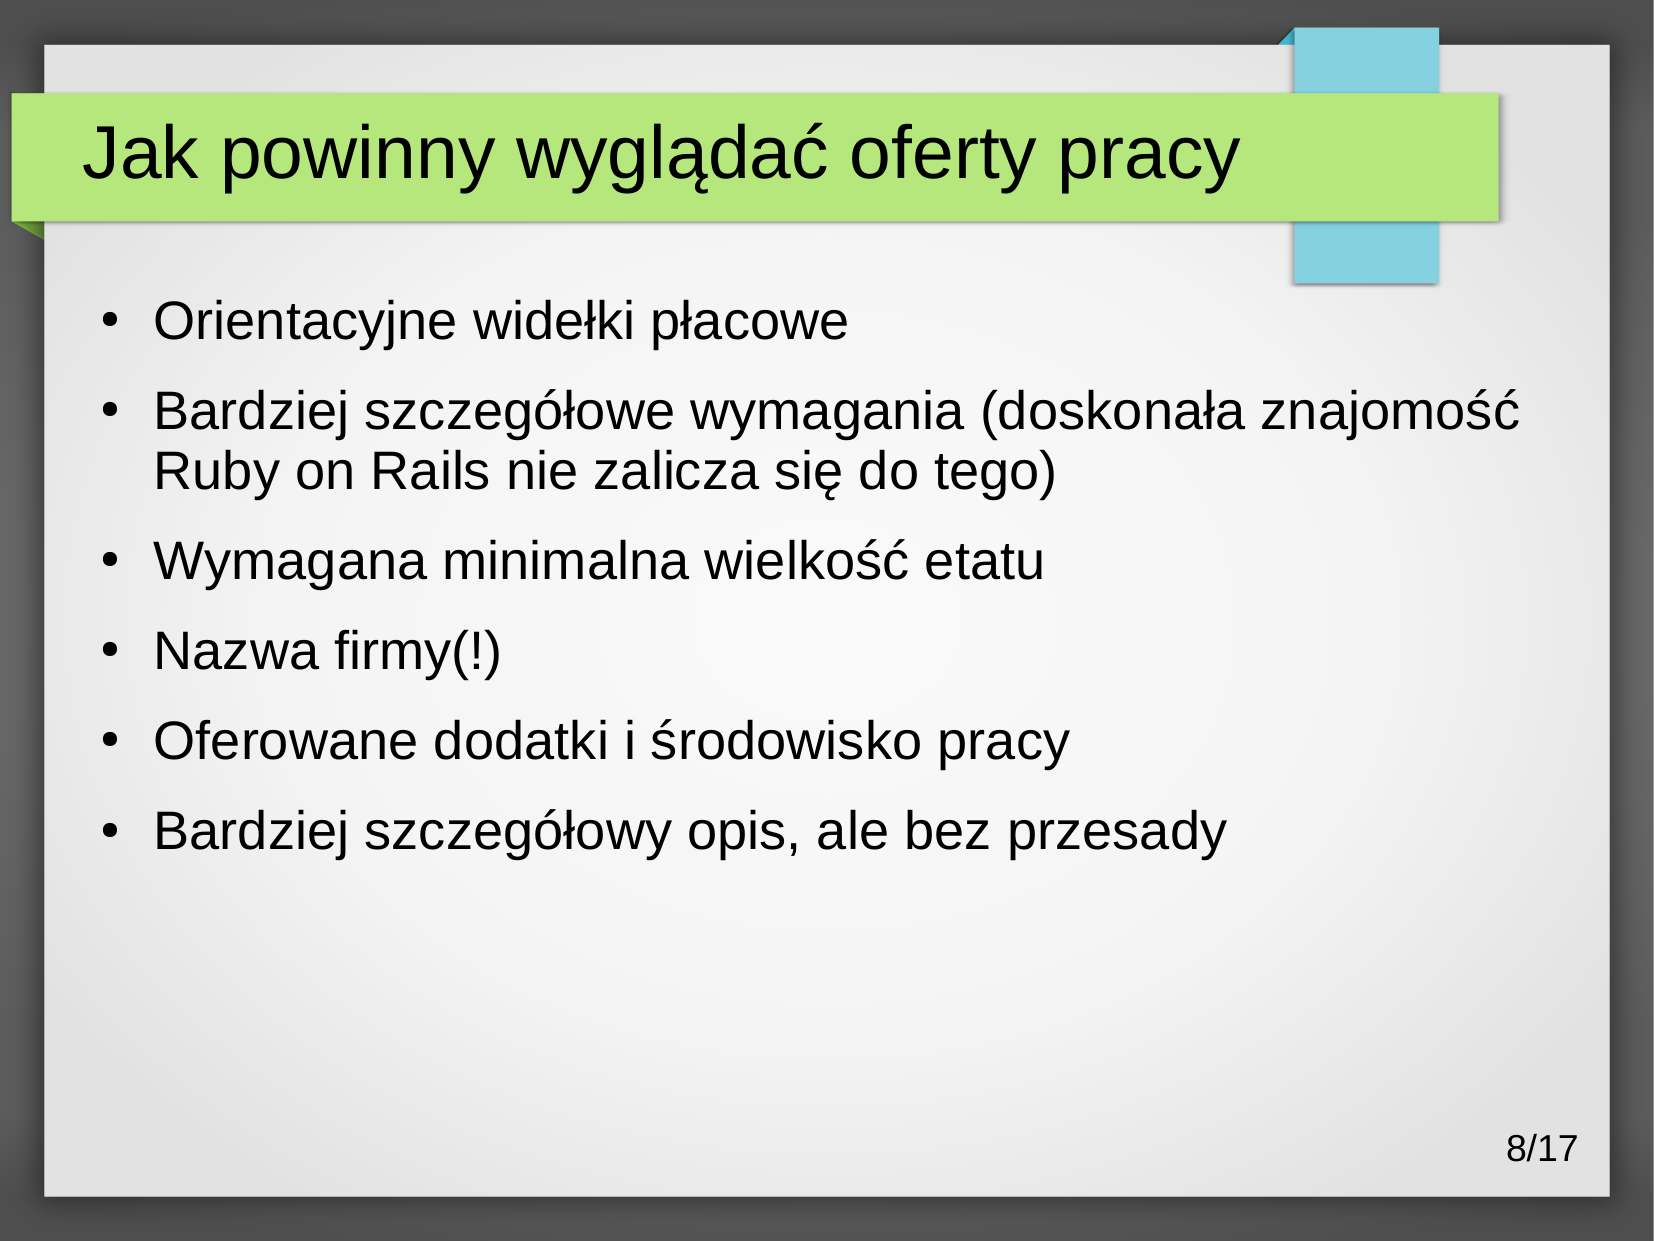

# Jak powinny wyglądać oferty pracy
Orientacyjne widełki płacowe
Bardziej szczegółowe wymagania (doskonała znajomość Ruby on Rails nie zalicza się do tego)
Wymagana minimalna wielkość etatu
Nazwa firmy(!)
Oferowane dodatki i środowisko pracy
Bardziej szczegółowy opis, ale bez przesady